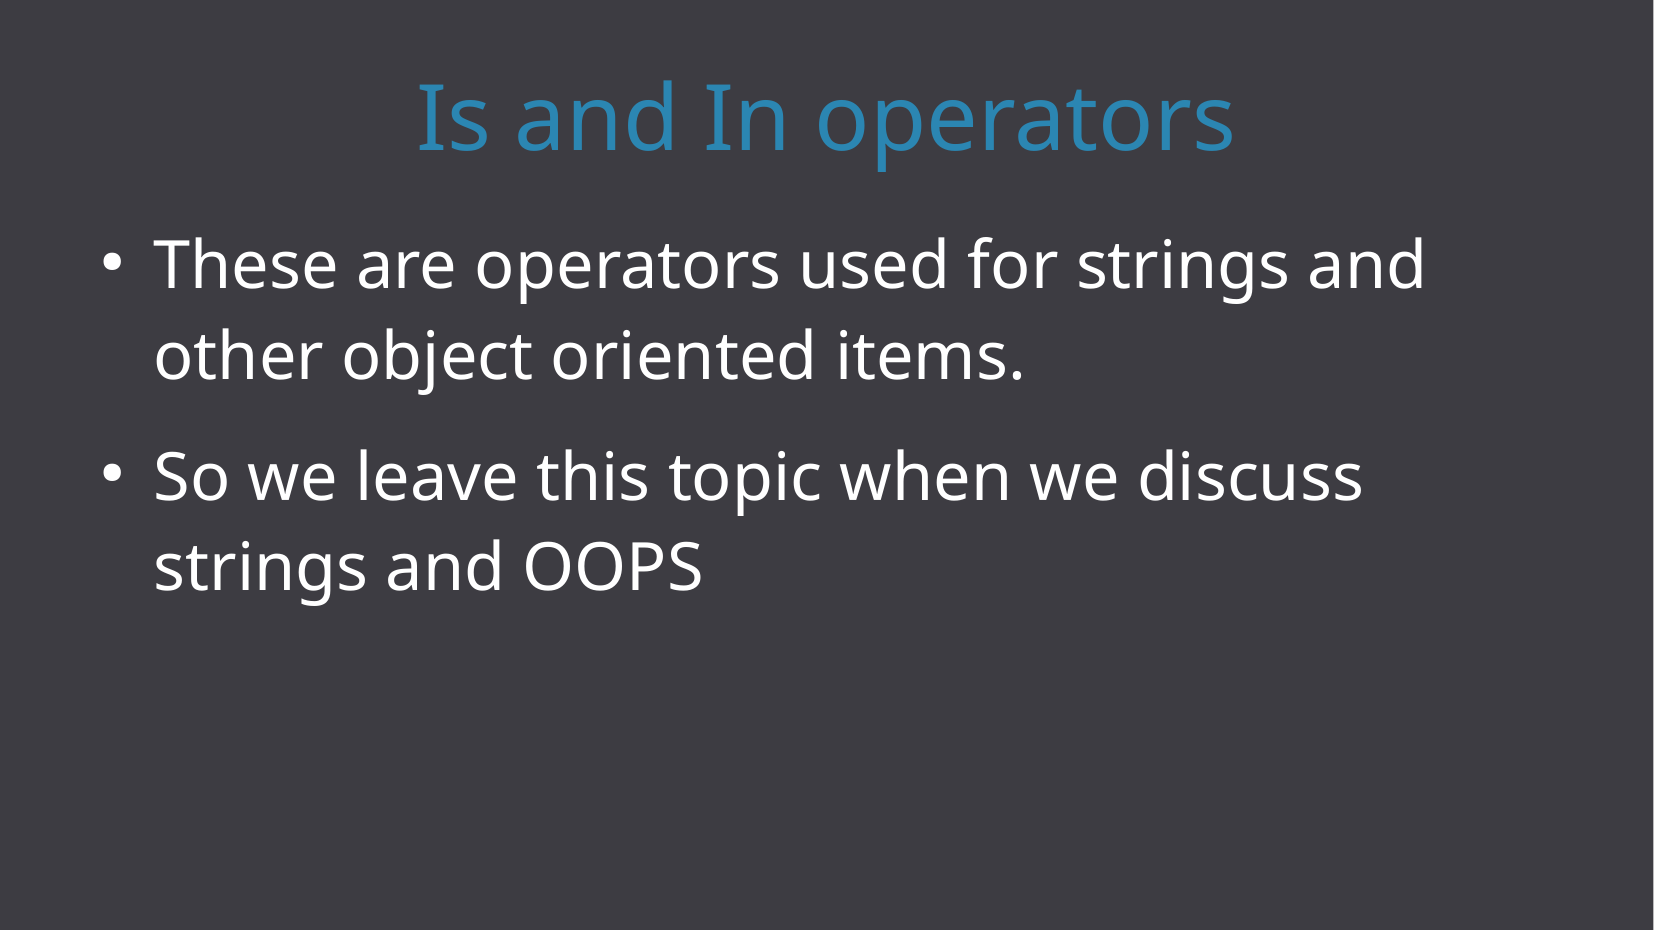

# Is and In operators
These are operators used for strings and other object oriented items.
So we leave this topic when we discuss strings and OOPS